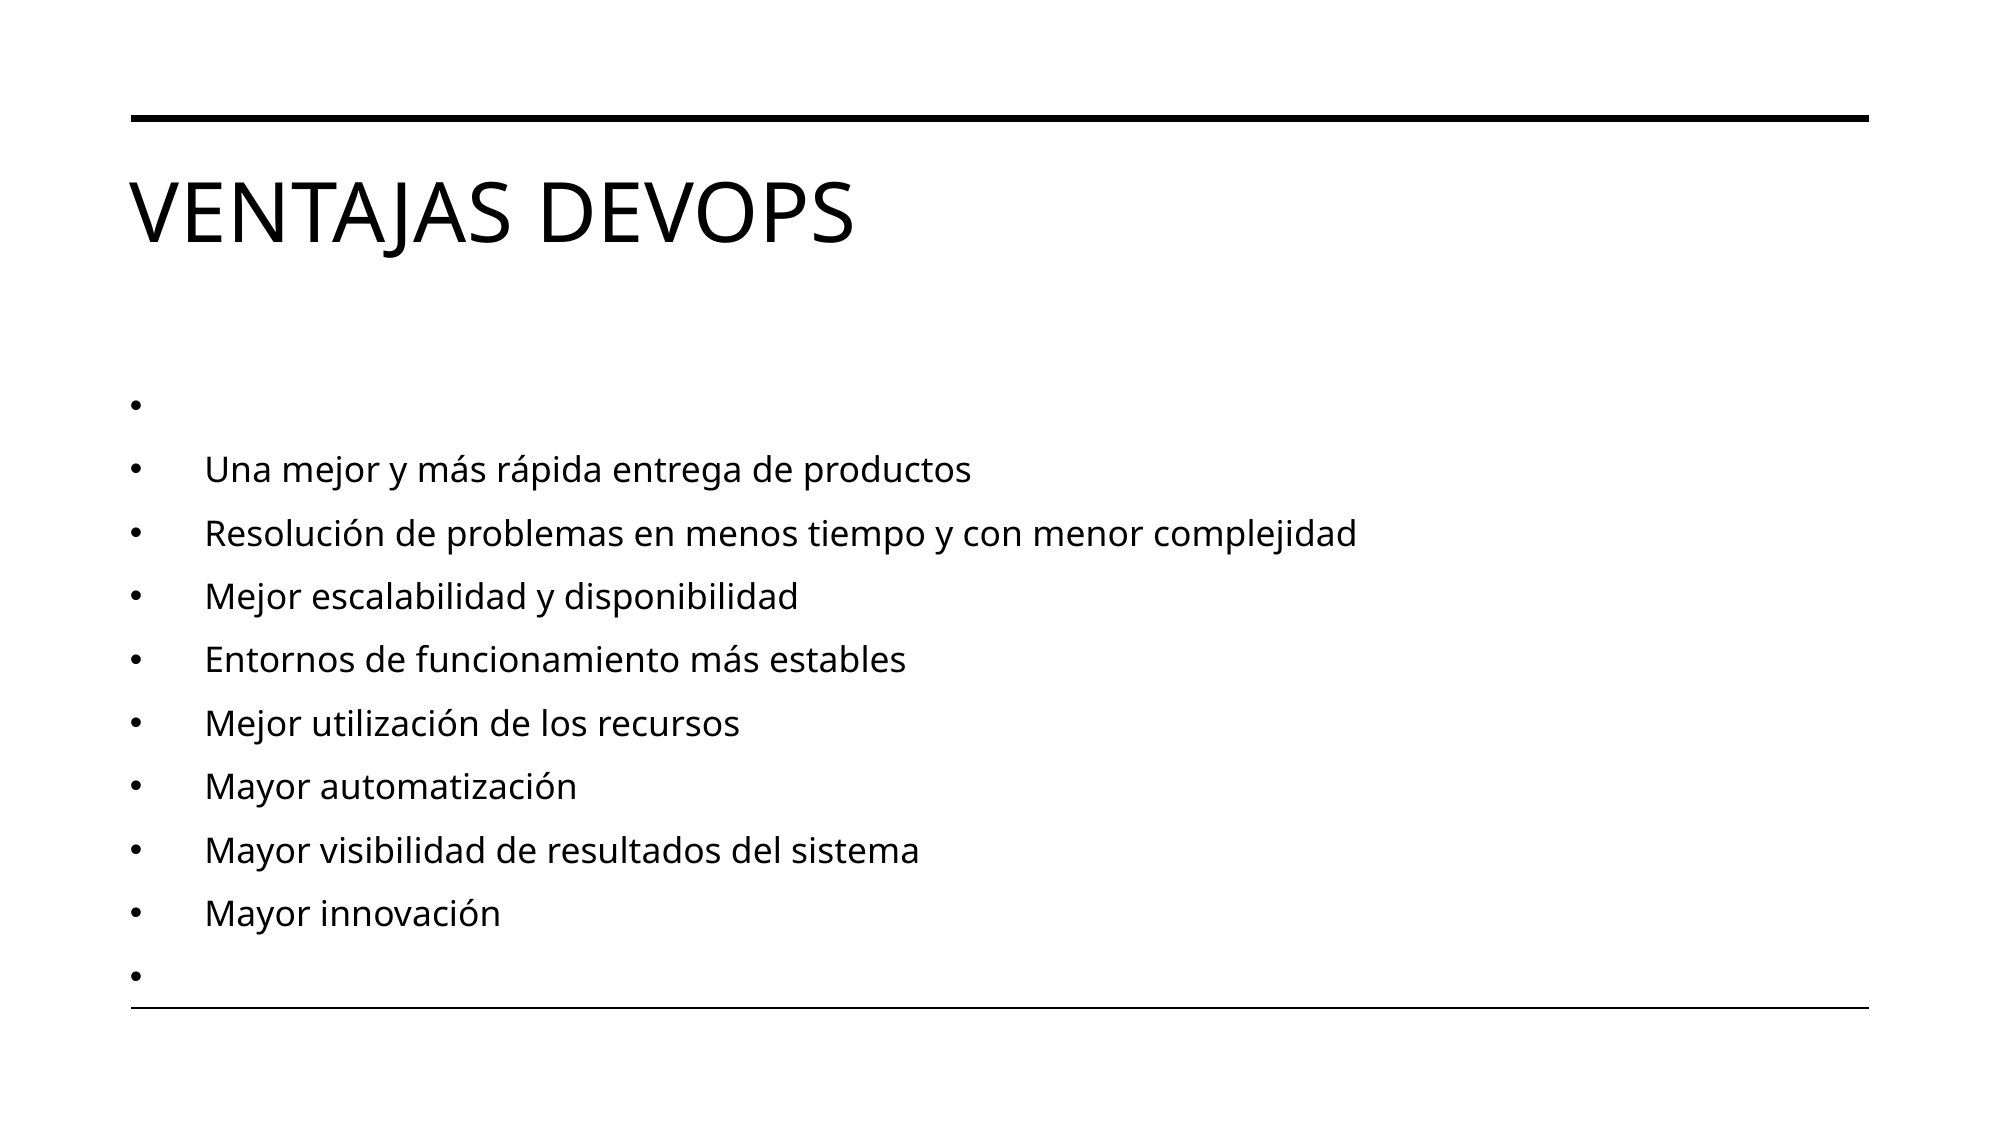

# VENTAJAS DEVOPS
 Una mejor y más rápida entrega de productos
 Resolución de problemas en menos tiempo y con menor complejidad
 Mejor escalabilidad y disponibilidad
 Entornos de funcionamiento más estables
 Mejor utilización de los recursos
 Mayor automatización
 Mayor visibilidad de resultados del sistema
 Mayor innovación